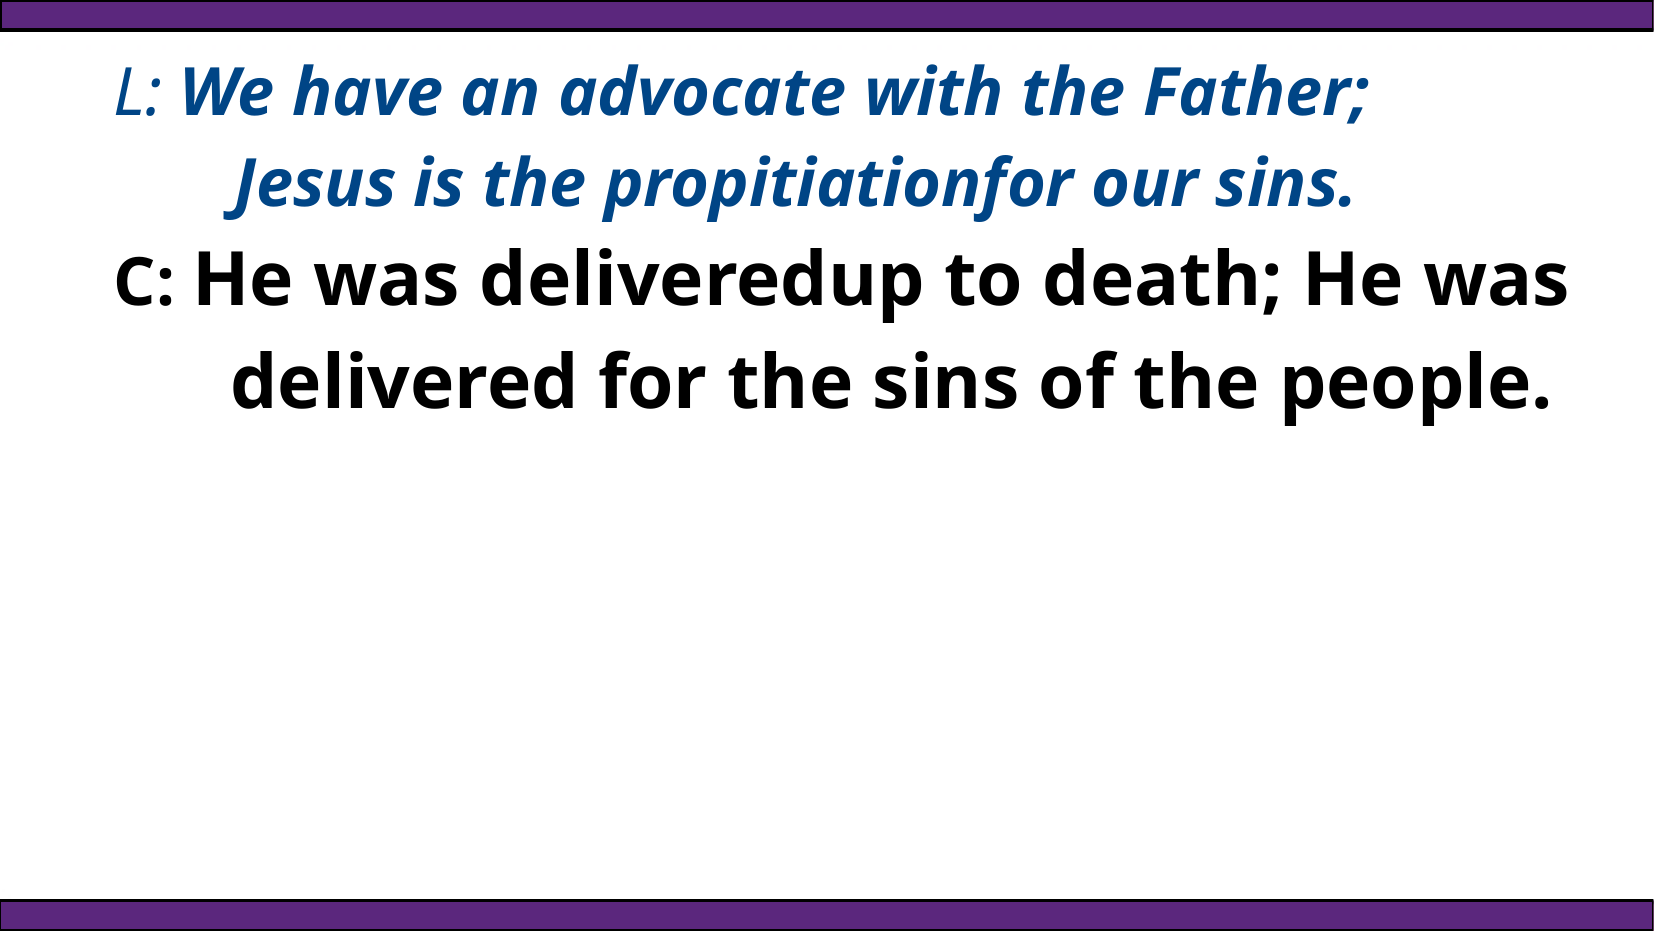

L: We have an advocate with the Father;
 Jesus is the propitiationfor our sins.
C: He was deliveredup to death; He was
 delivered for the sins of the people.